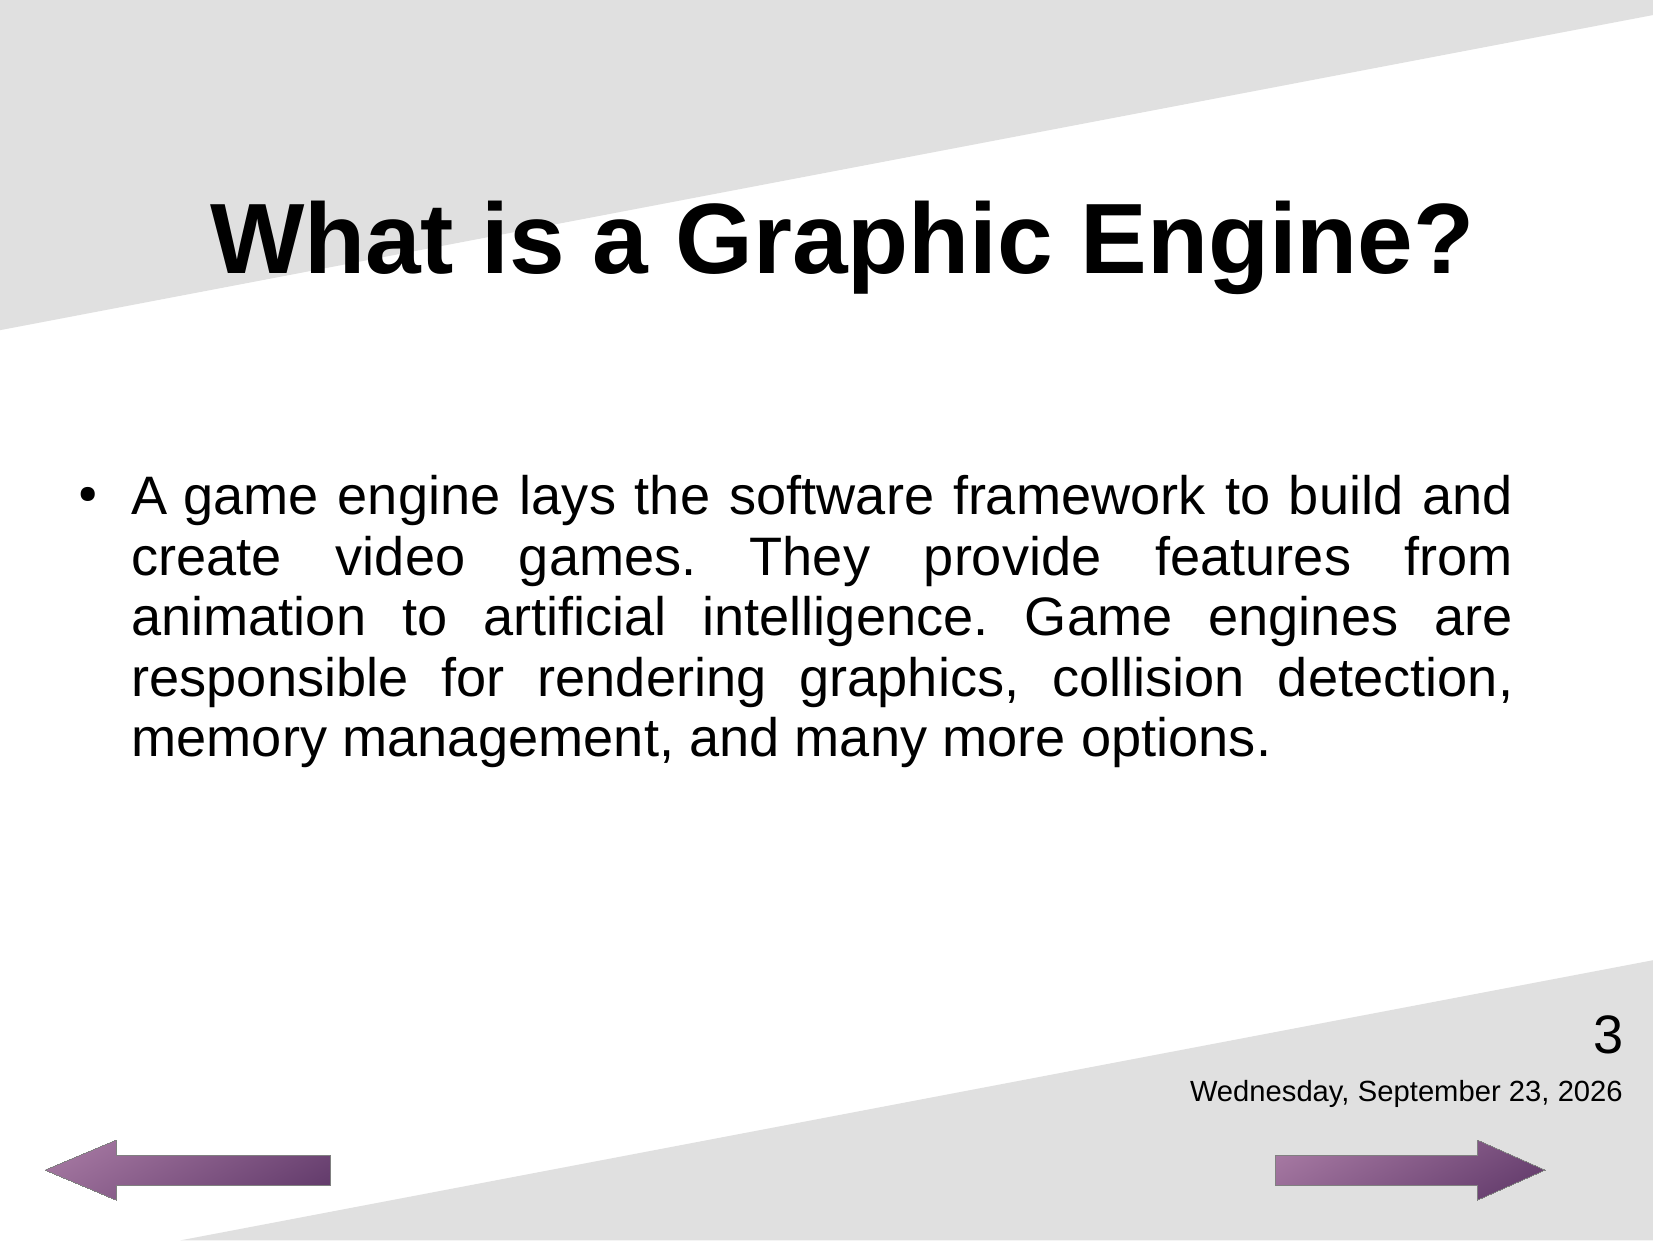

# What is a Graphic Engine?
A game engine lays the software framework to build and create video games. They provide features from animation to artificial intelligence. Game engines are responsible for rendering graphics, collision detection, memory management, and many more options.
3